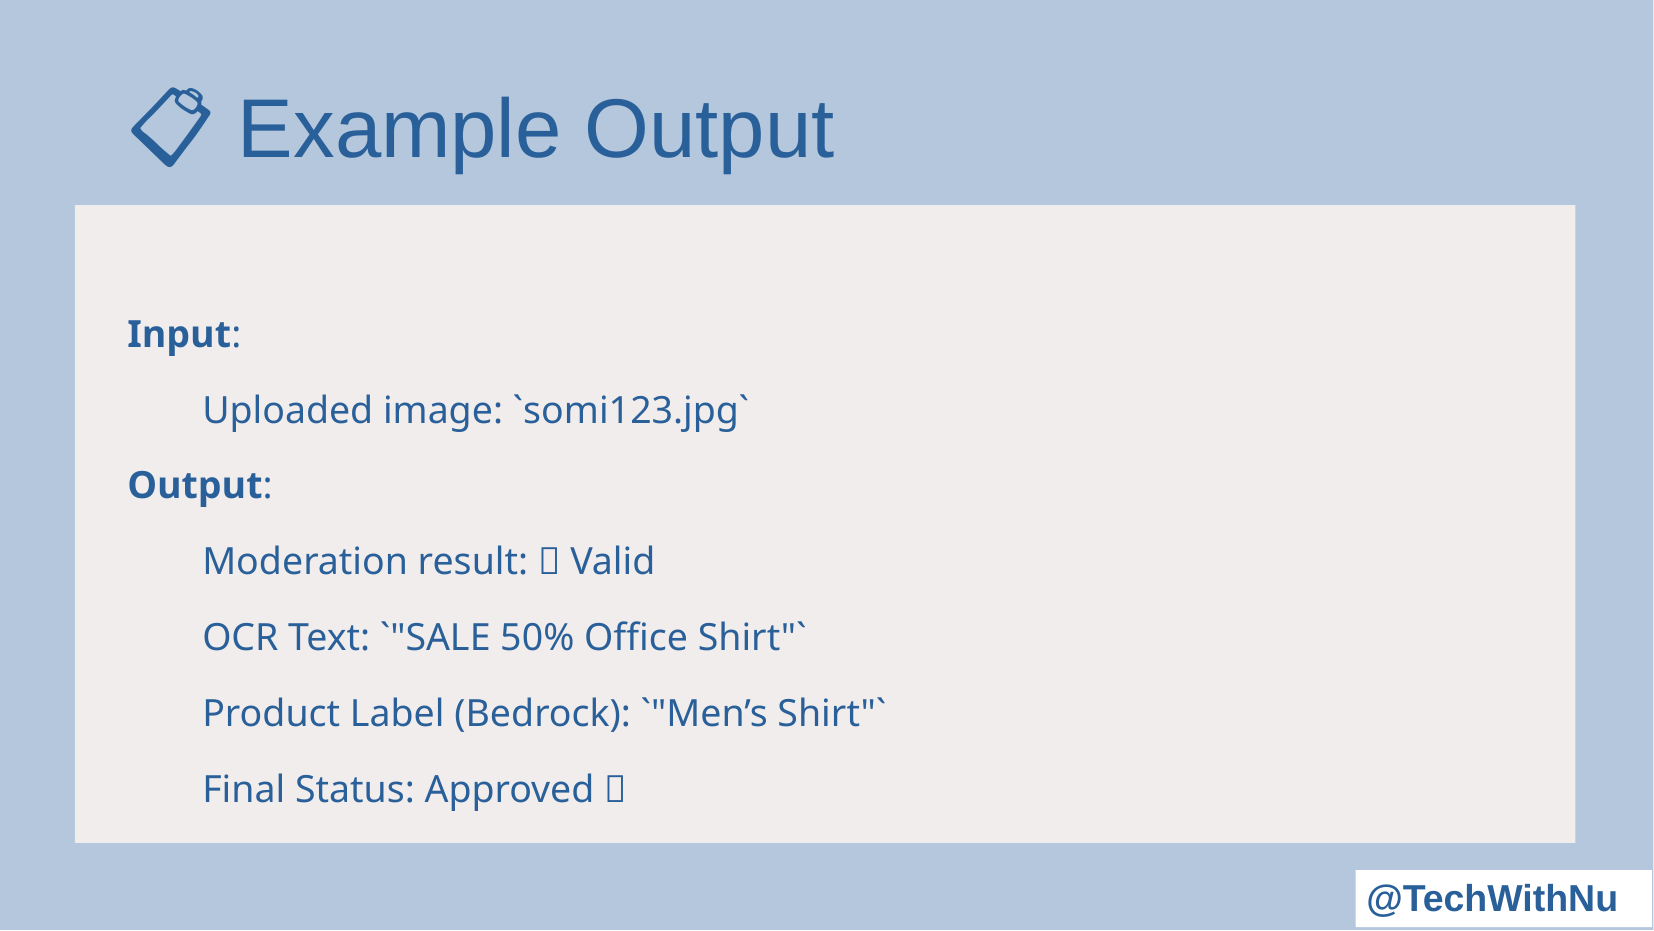

📋 Example Output
Input:
	Uploaded image: `somi123.jpg`
Output:
	Moderation result: ✅ Valid
	OCR Text: `"SALE 50% Office Shirt"`
	Product Label (Bedrock): `"Men’s Shirt"`
	Final Status: Approved ✅
@TechWithNu